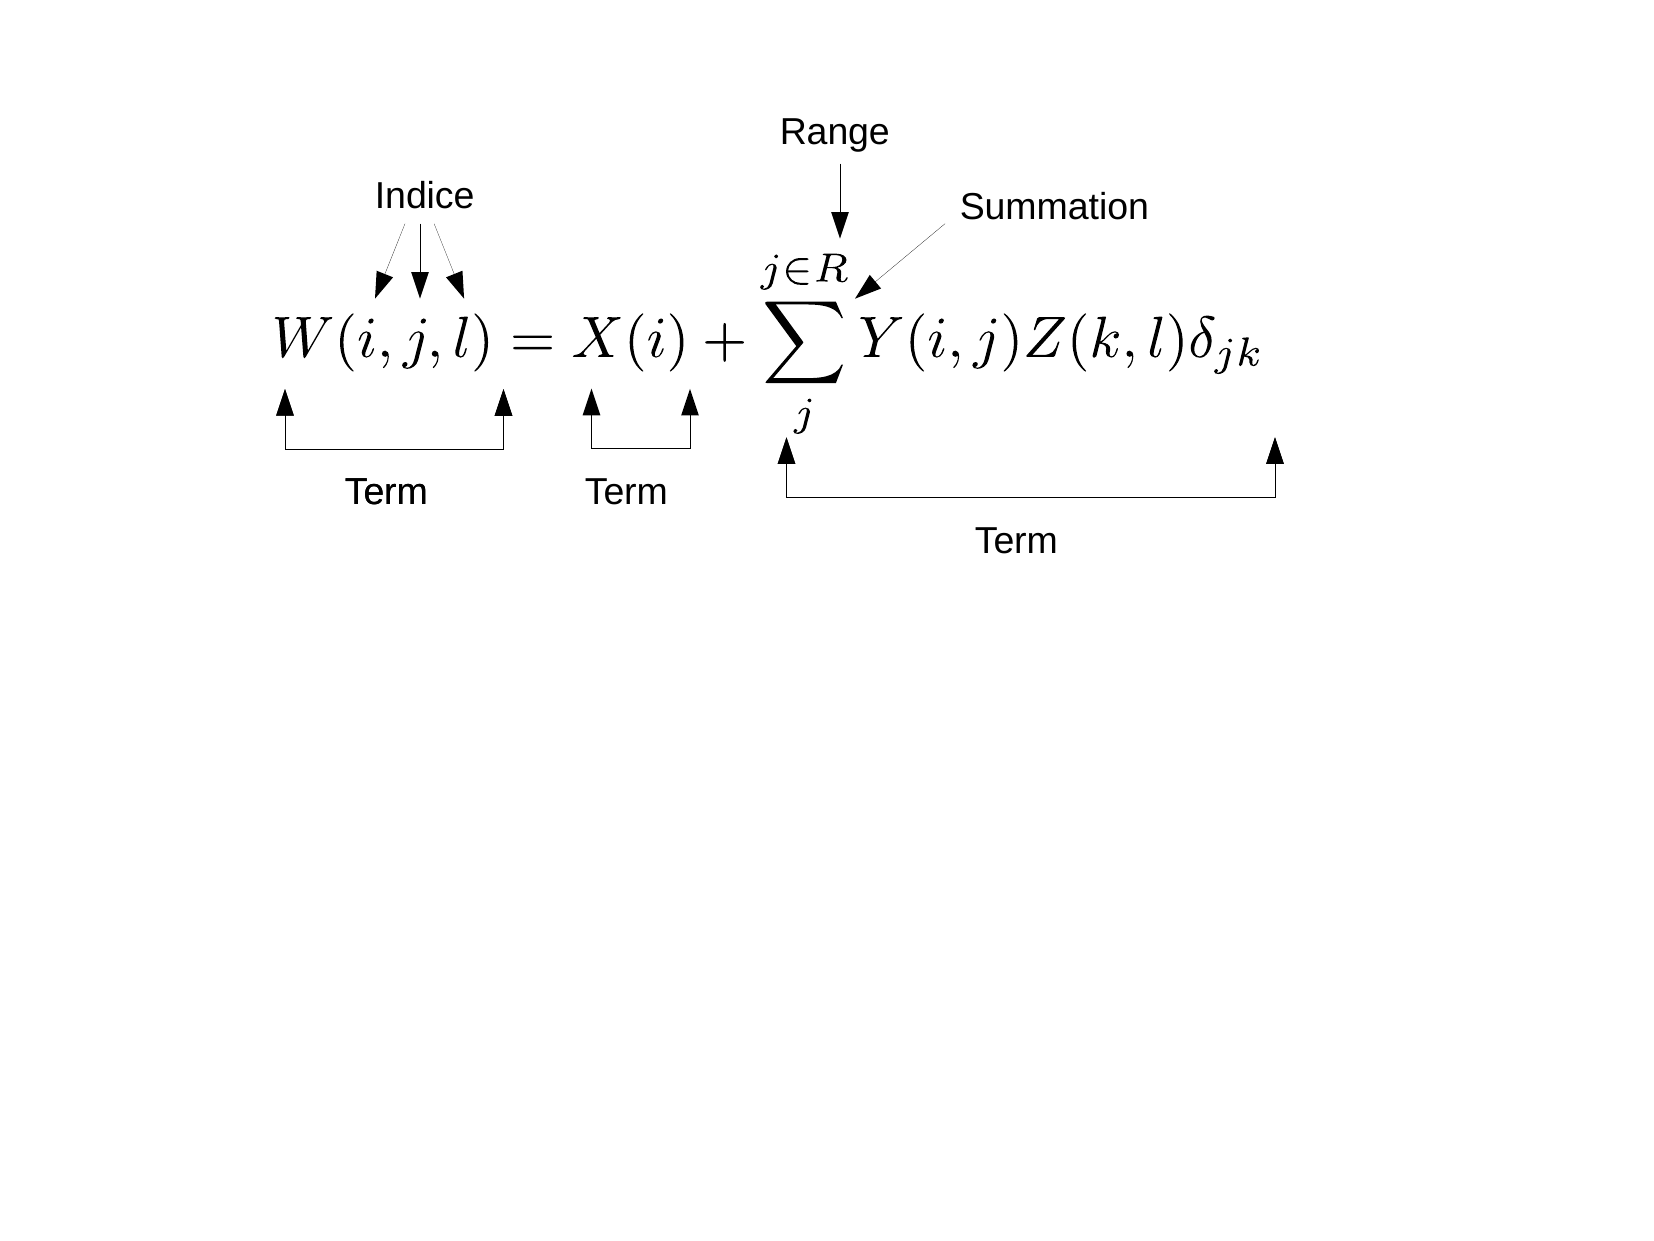

Range
Indice
Summation
Term
Term
Term
Term